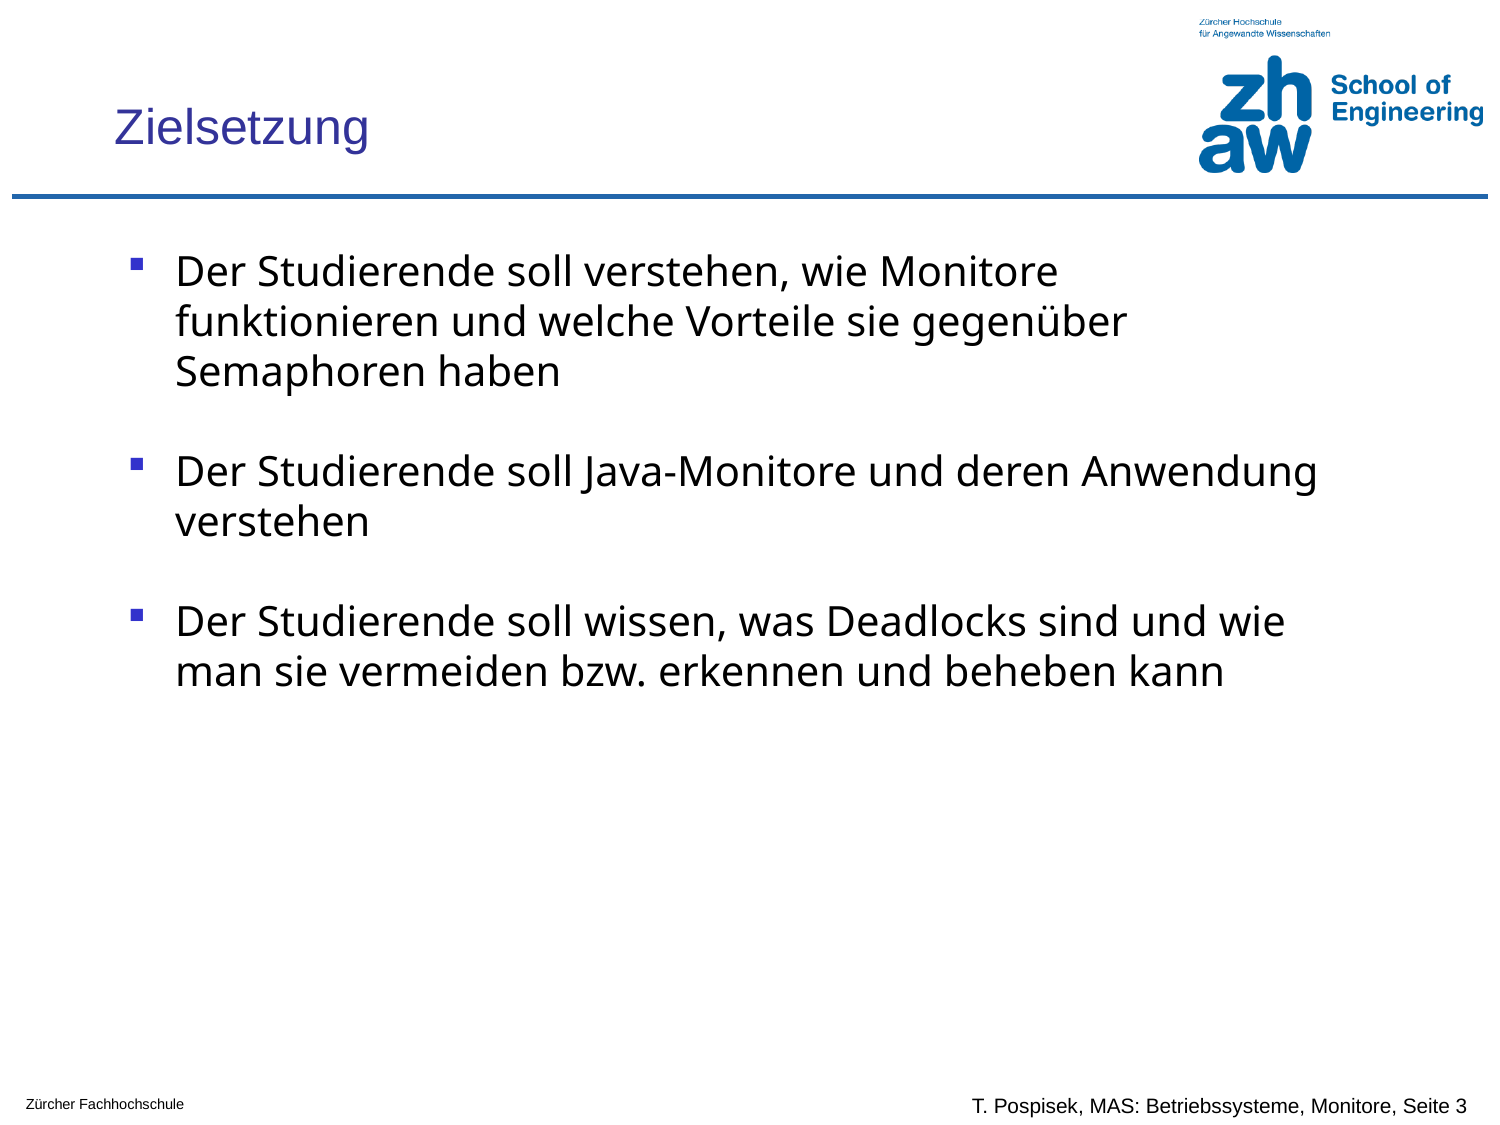

# Zielsetzung
Der Studierende soll verstehen, wie Monitore funktionieren und welche Vorteile sie gegenüber Semaphoren haben
Der Studierende soll Java-Monitore und deren Anwendung verstehen
Der Studierende soll wissen, was Deadlocks sind und wie man sie vermeiden bzw. erkennen und beheben kann